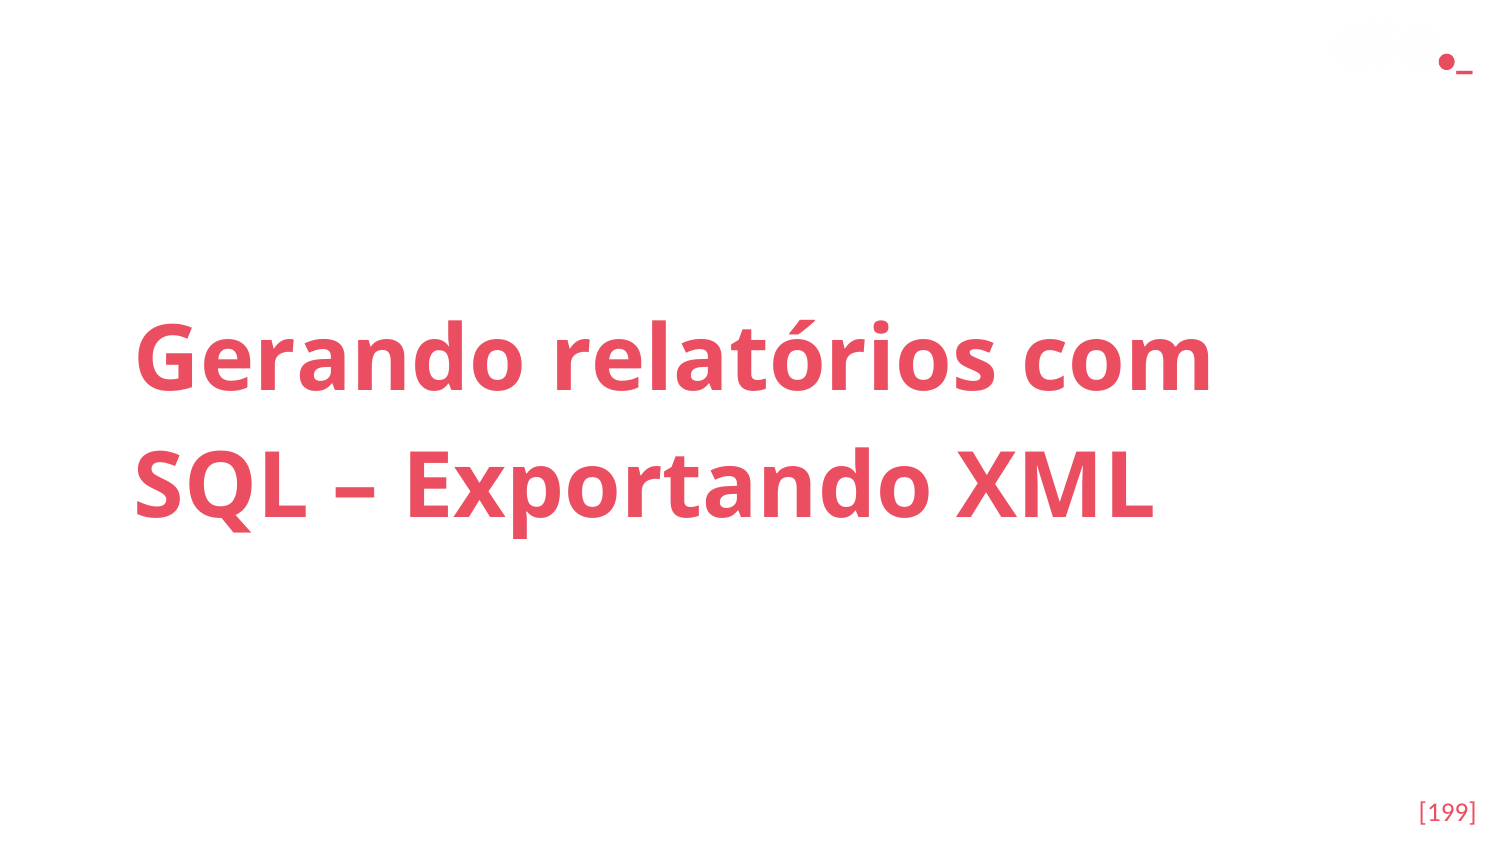

Gerando relatórios com SQL – Exportando XML